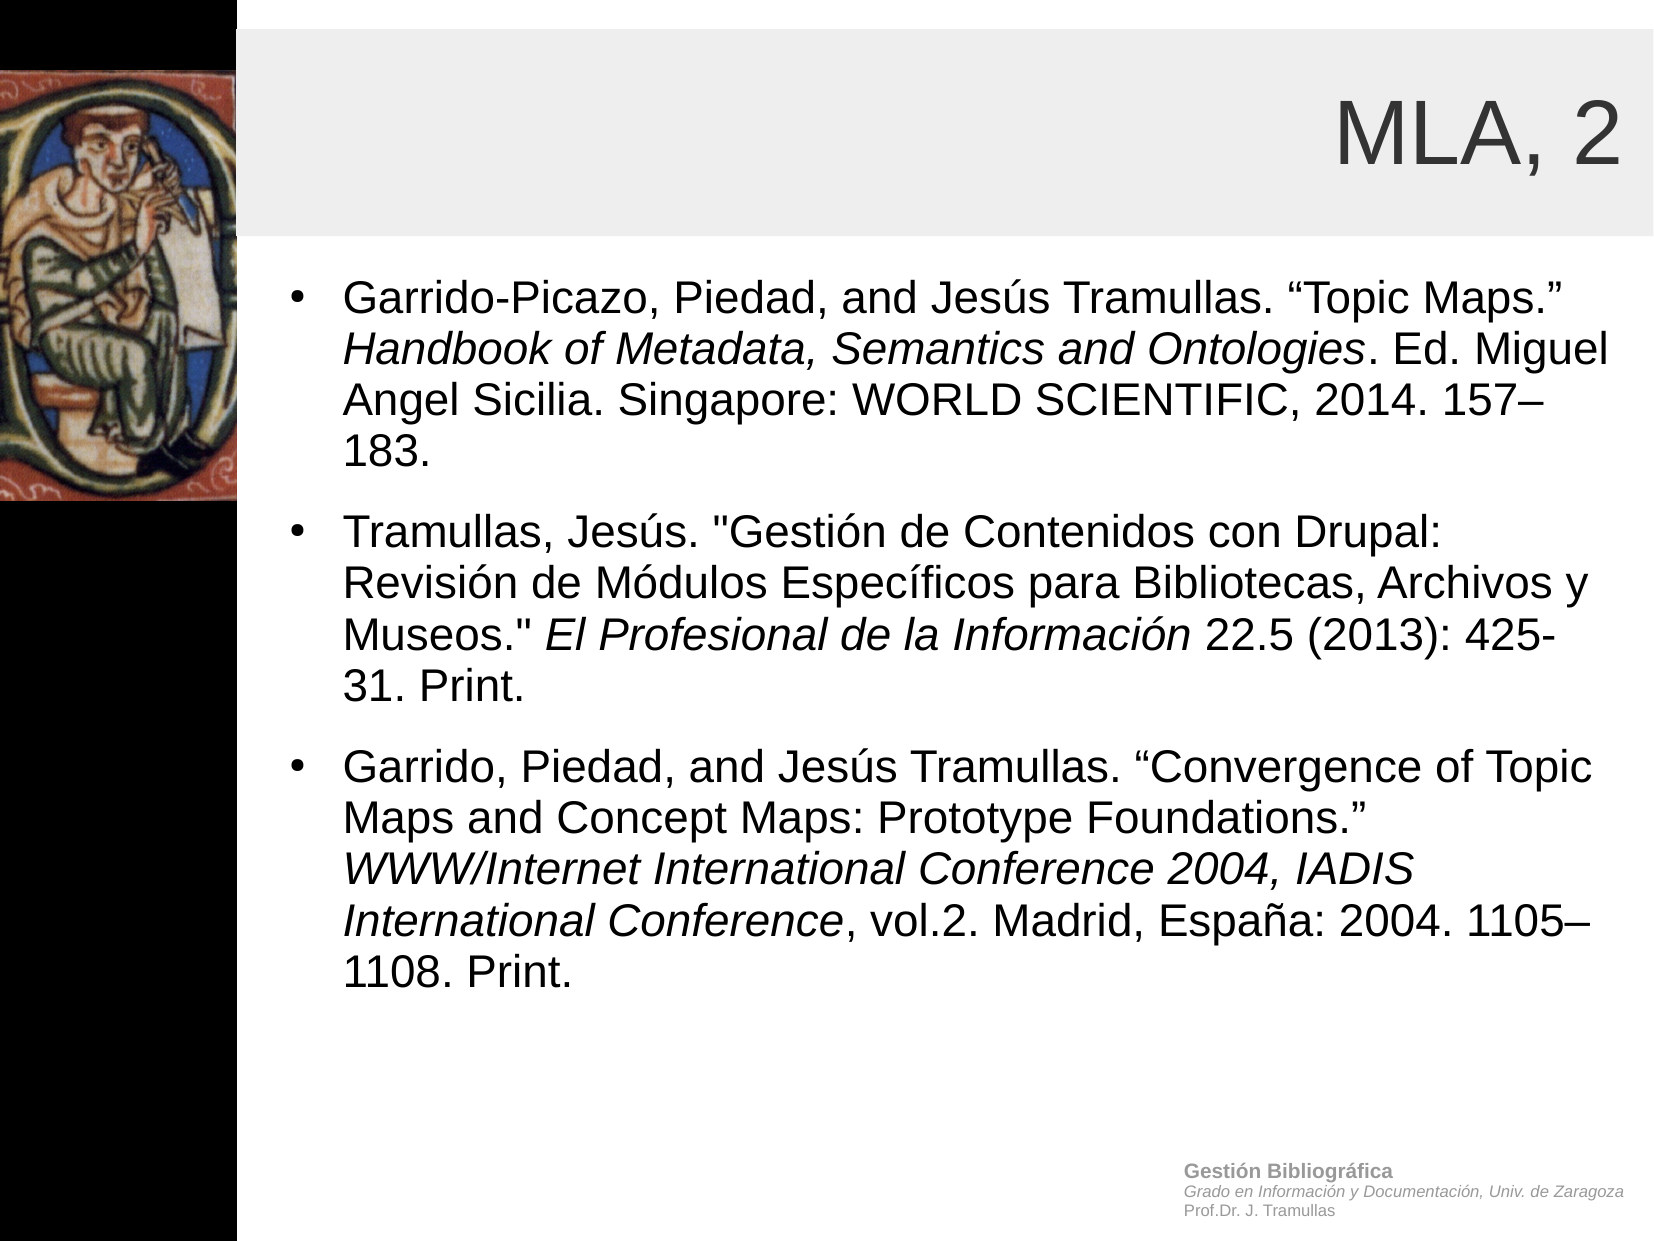

# MLA, 2
Garrido-Picazo, Piedad, and Jesús Tramullas. “Topic Maps.” Handbook of Metadata, Semantics and Ontologies. Ed. Miguel Angel Sicilia. Singapore: WORLD SCIENTIFIC, 2014. 157–183.
Tramullas, Jesús. "Gestión de Contenidos con Drupal: Revisión de Módulos Específicos para Bibliotecas, Archivos y Museos." El Profesional de la Información 22.5 (2013): 425-31. Print.
Garrido, Piedad, and Jesús Tramullas. “Convergence of Topic Maps and Concept Maps: Prototype Foundations.” WWW/Internet International Conference 2004, IADIS International Conference, vol.2. Madrid, España: 2004. 1105–1108. Print.